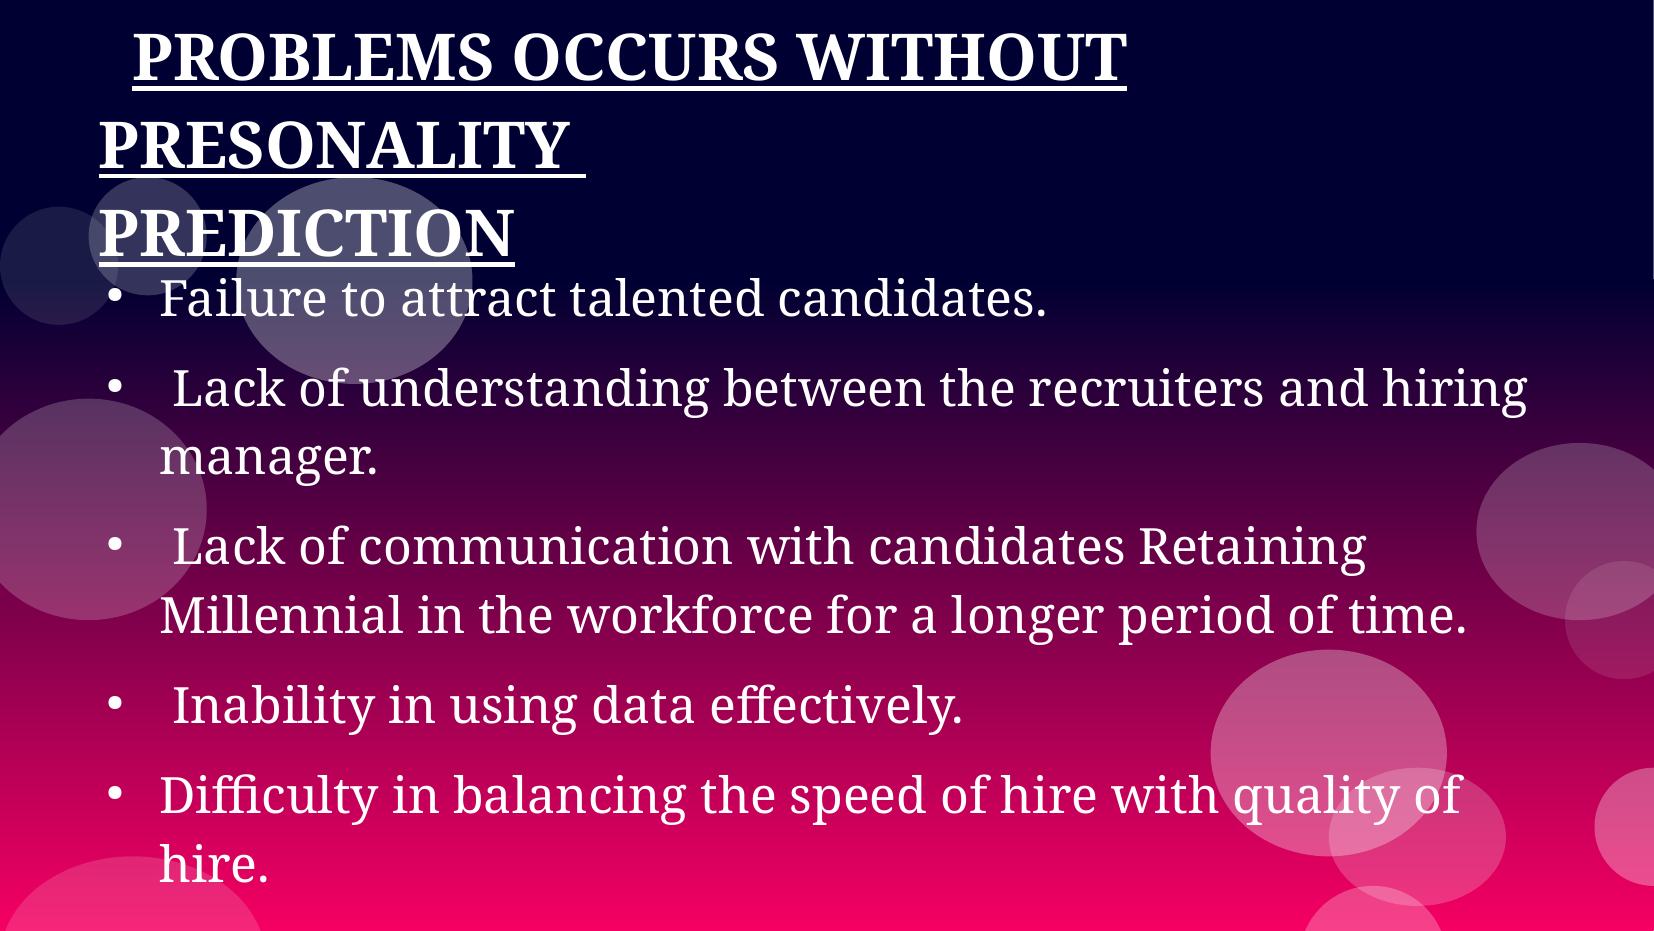

# PROBLEMS OCCURS WITHOUT PRESONALITY 			 PREDICTION
Failure to attract talented candidates.
 Lack of understanding between the recruiters and hiring manager.
 Lack of communication with candidates Retaining Millennial in the workforce for a longer period of time.
 Inability in using data effectively.
Difficulty in balancing the speed of hire with quality of hire.
Lack of efficiency during the recruitment Process